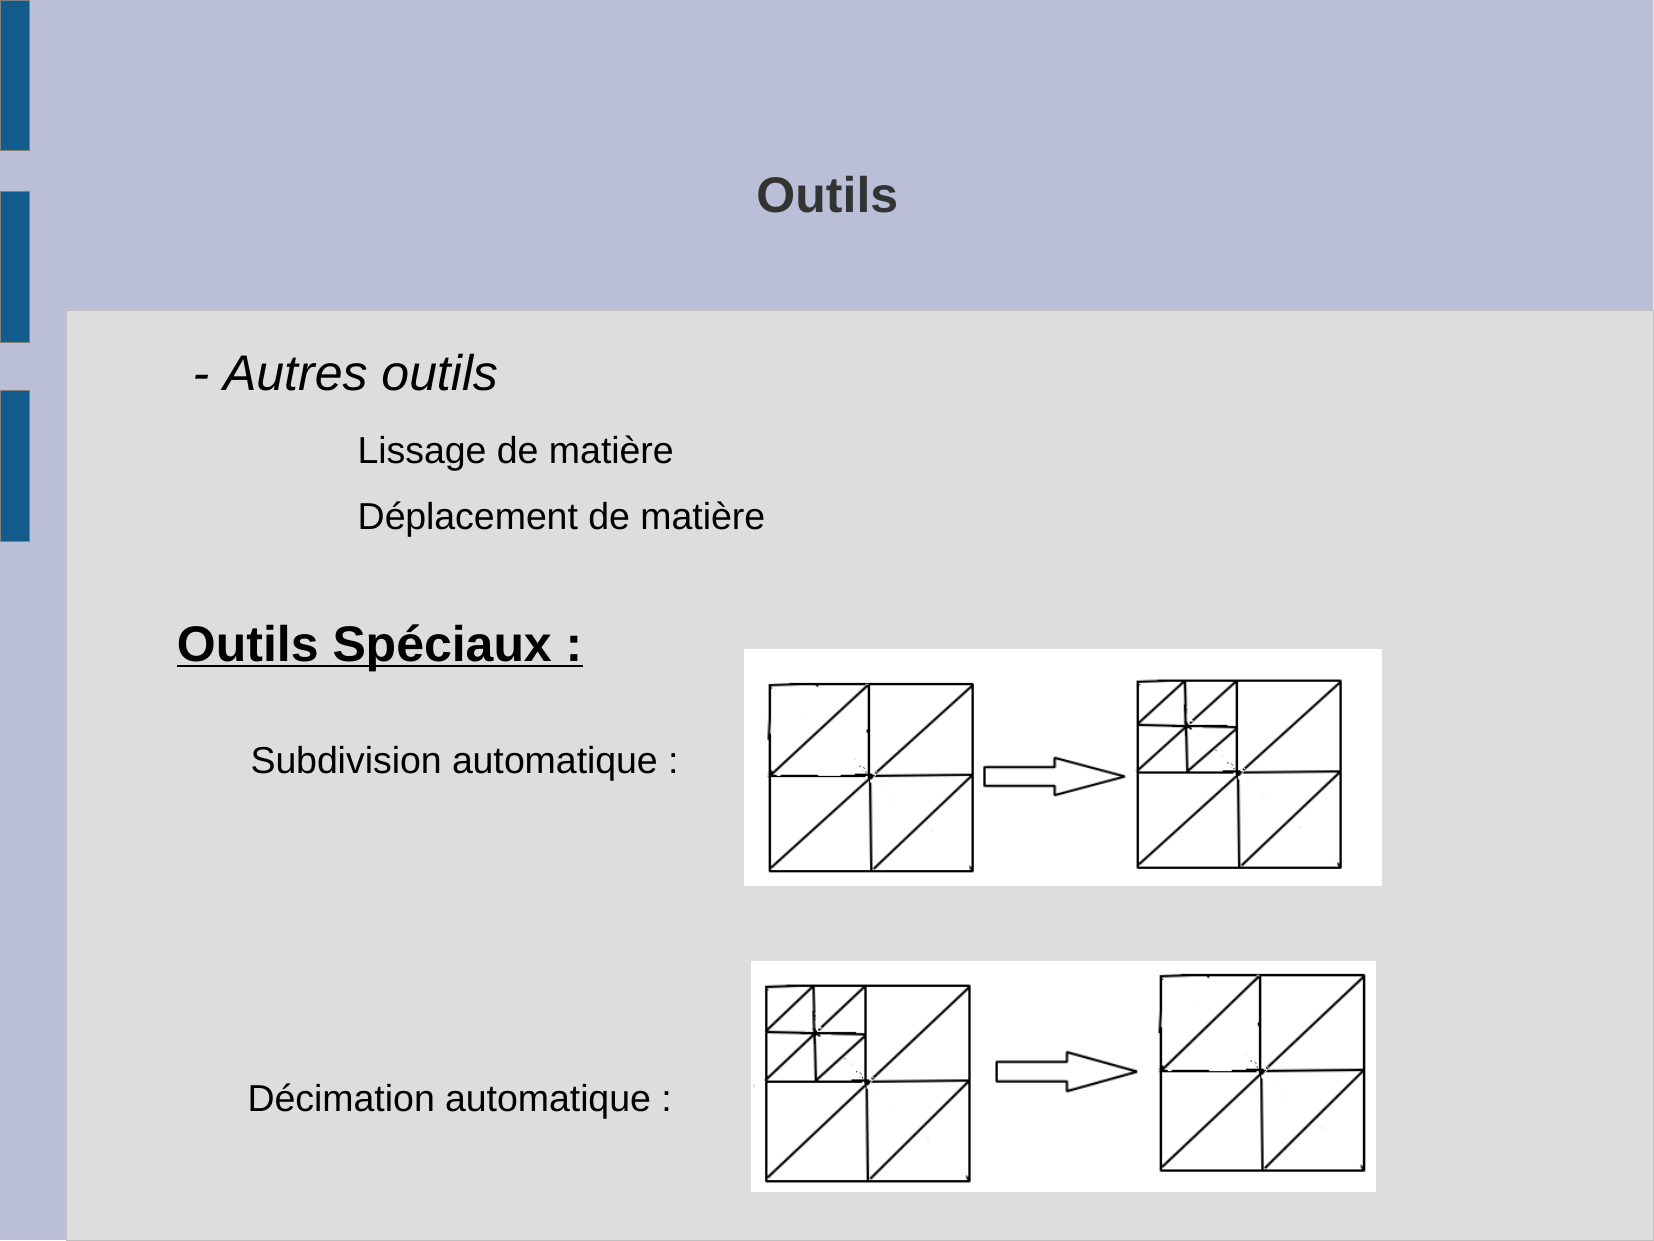

# Outils
- Autres outils
Lissage de matière
Déplacement de matière
Outils Spéciaux :
	Subdivision automatique :
Décimation automatique :